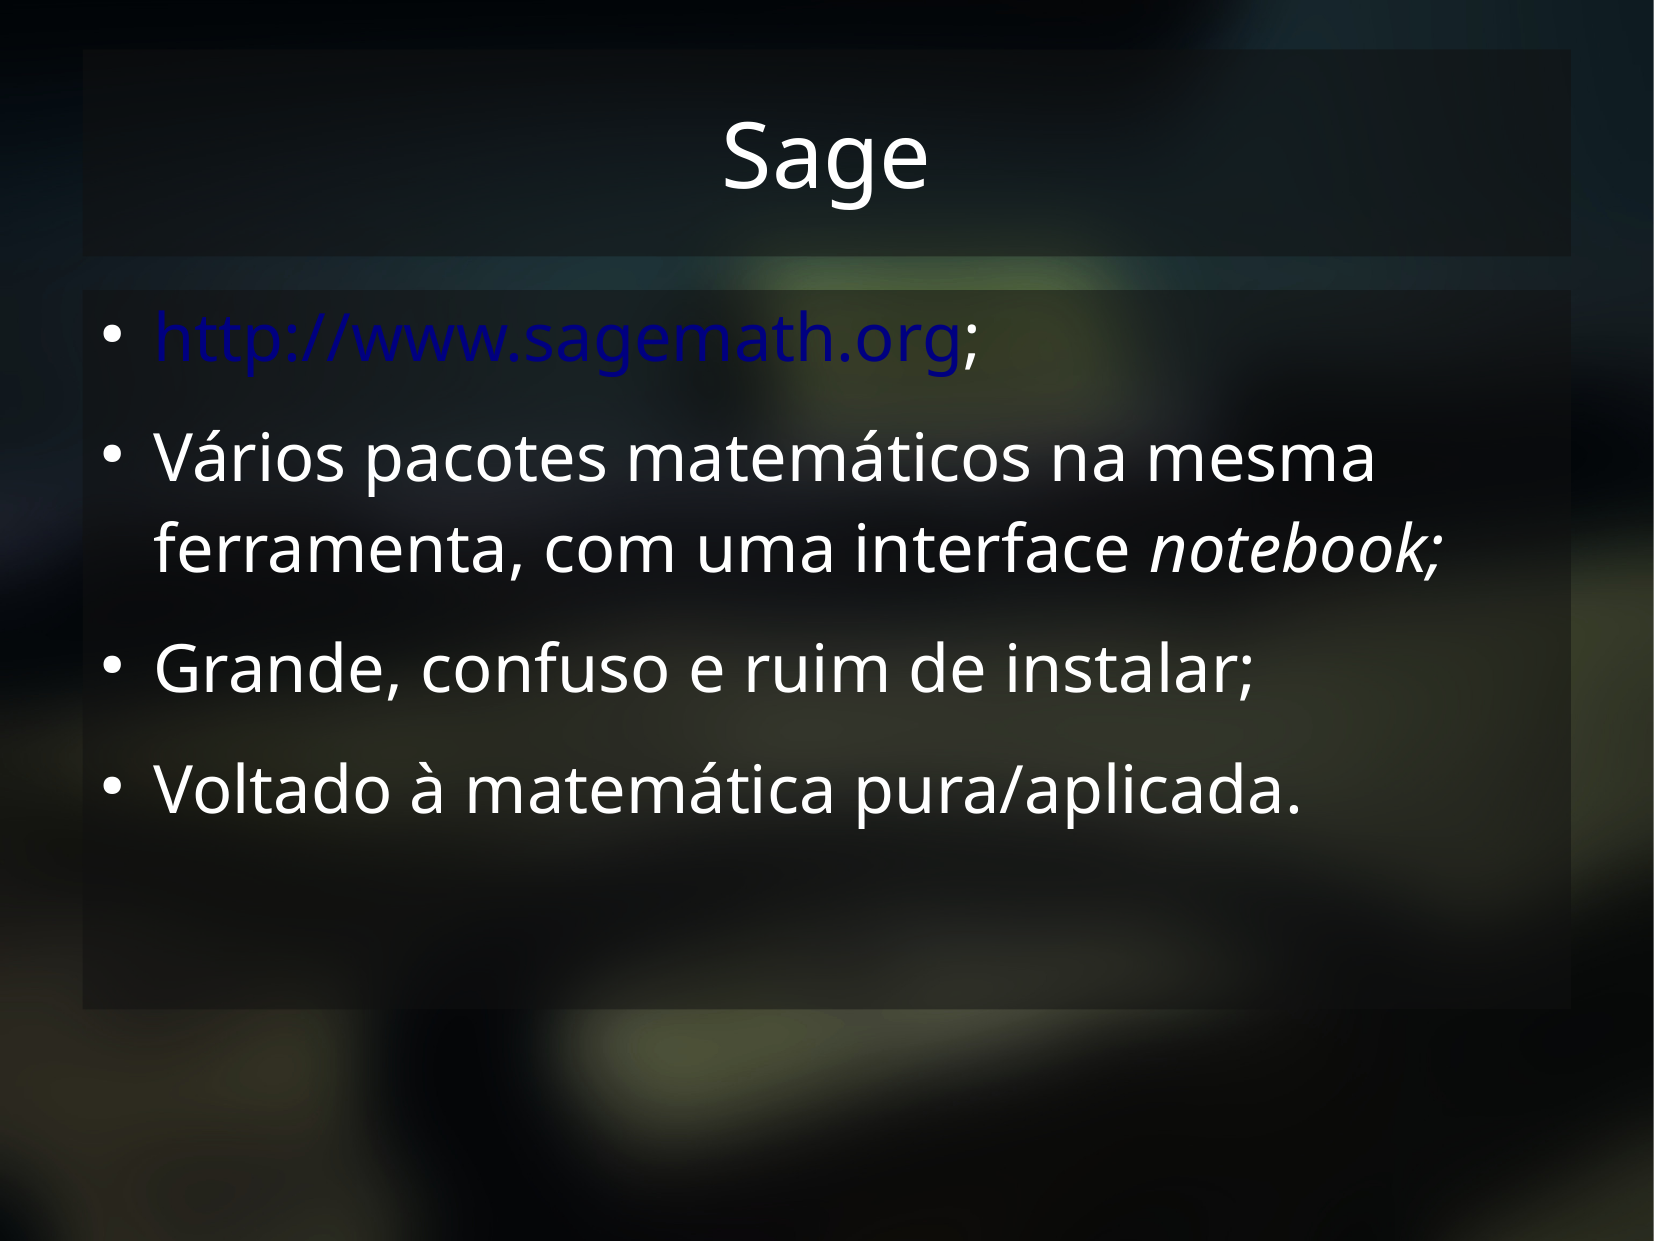

# Sage
http://www.sagemath.org;
Vários pacotes matemáticos na mesma ferramenta, com uma interface notebook;
Grande, confuso e ruim de instalar;
Voltado à matemática pura/aplicada.